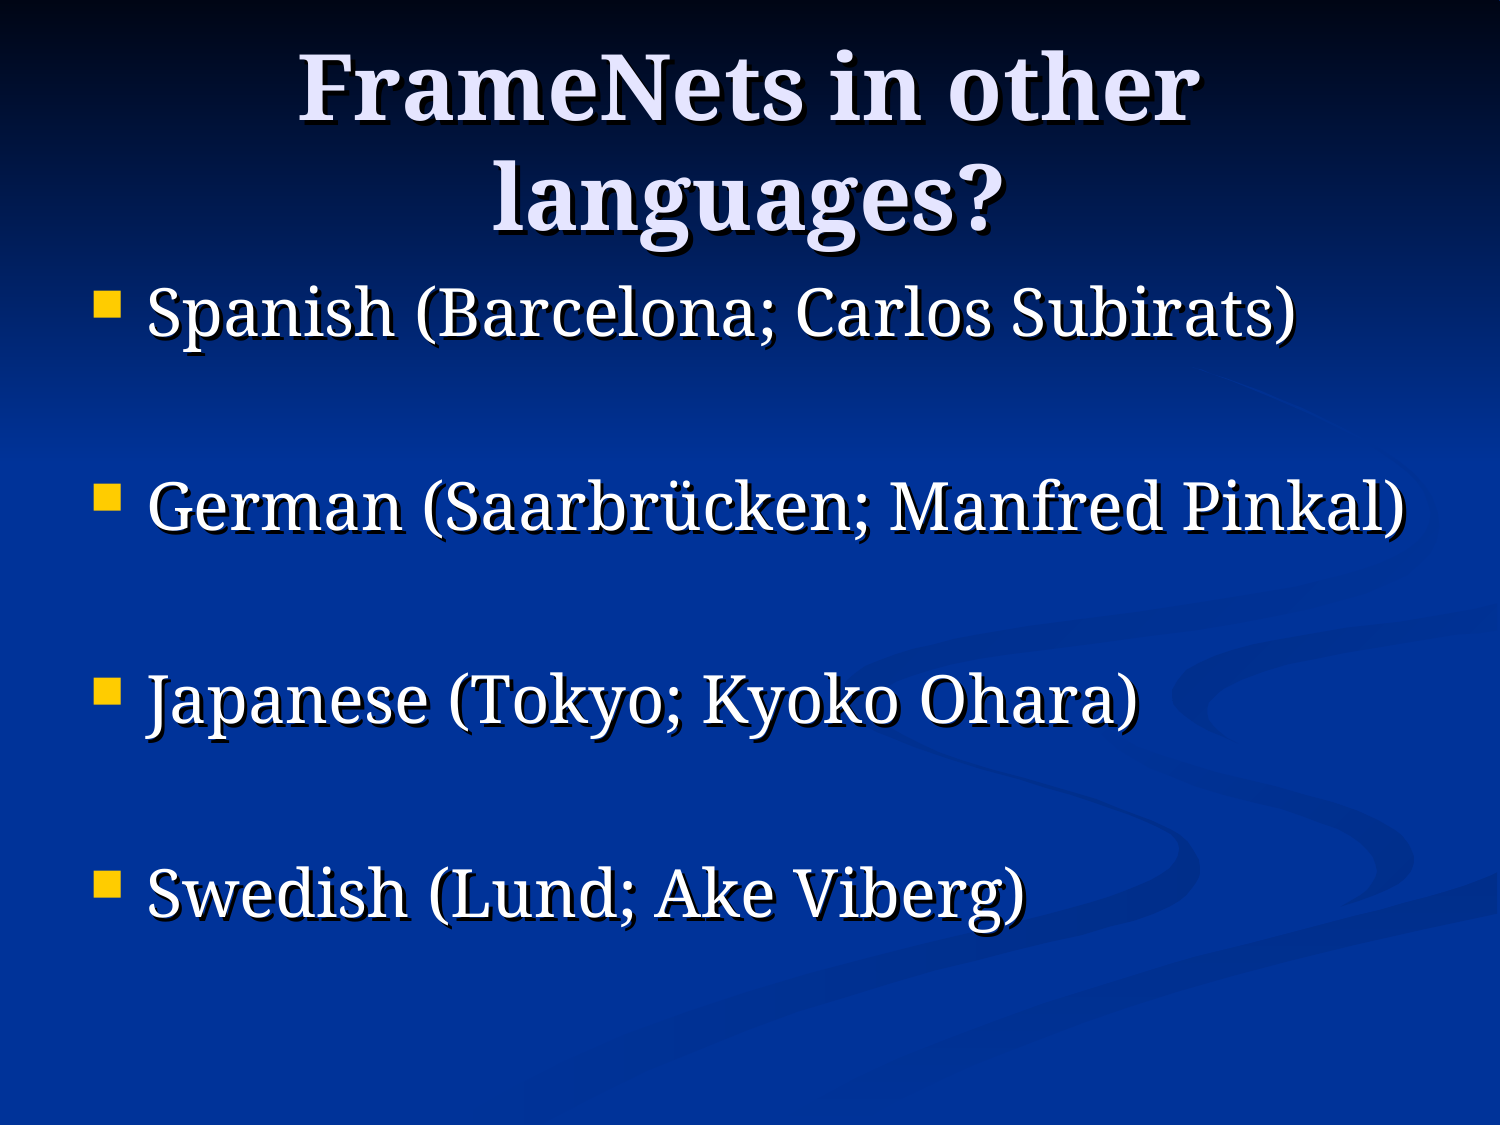

# FrameNets in other languages?
Spanish (Barcelona; Carlos Subirats)
German (Saarbrücken; Manfred Pinkal)
Japanese (Tokyo; Kyoko Ohara)
Swedish (Lund; Ake Viberg)